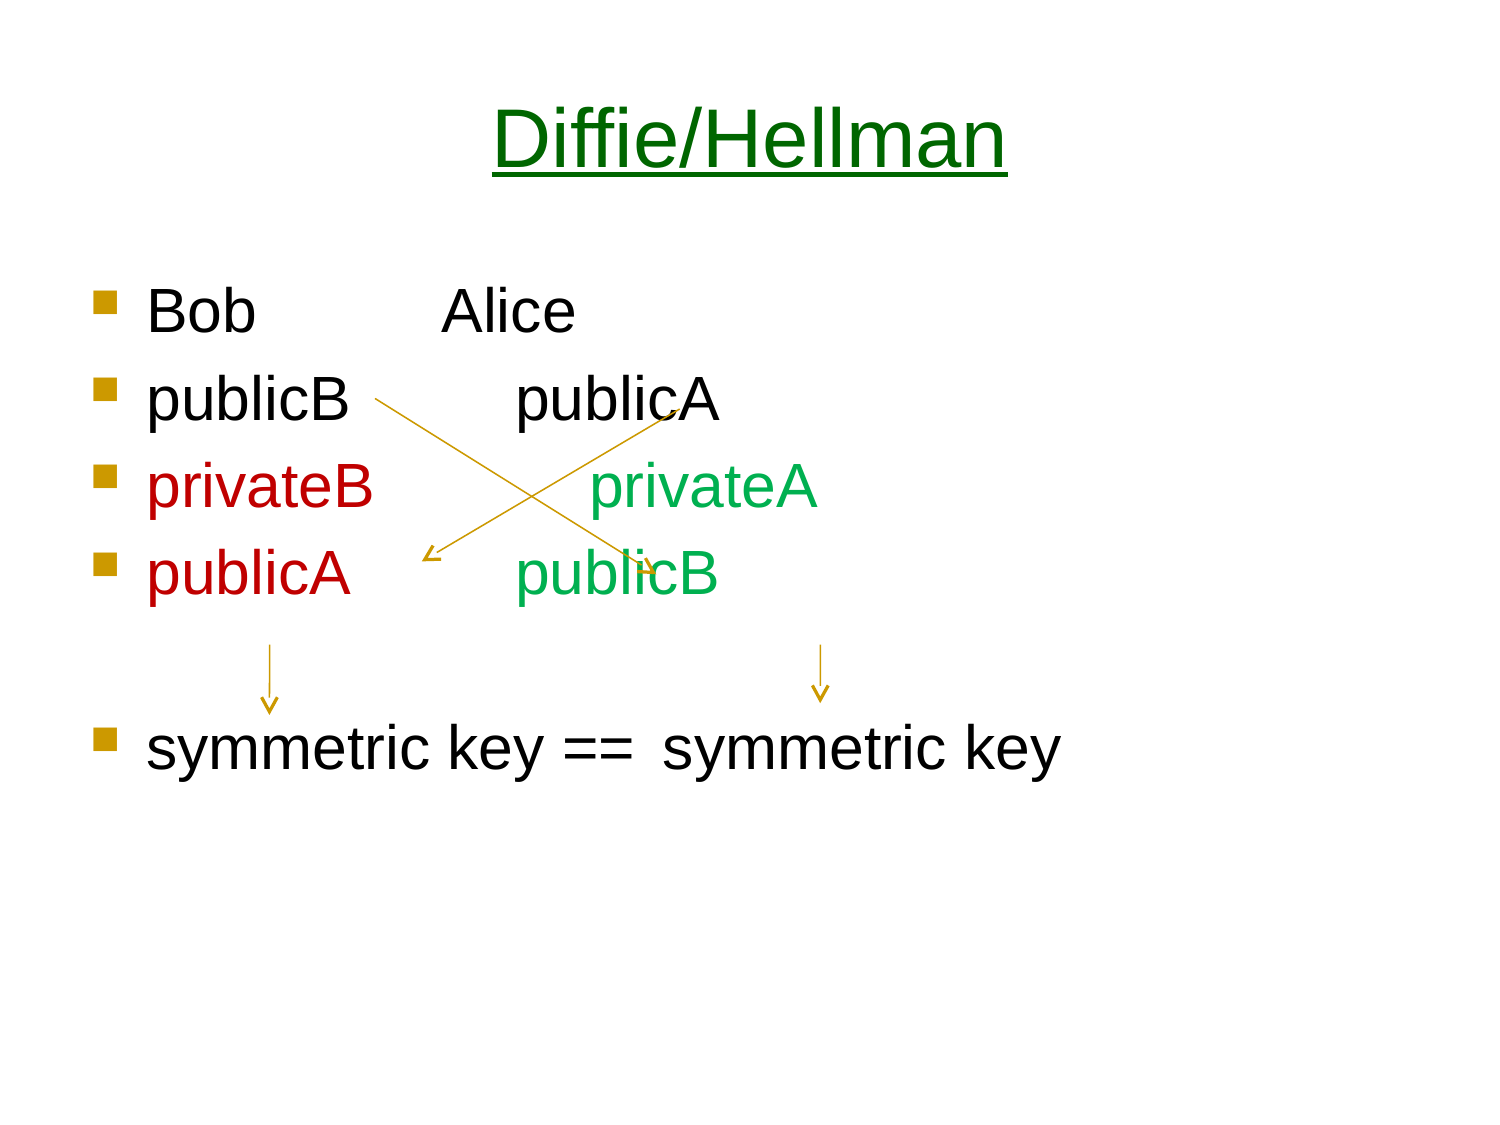

# Diffie/Hellman
Bob			Alice
publicB			publicA
privateB			privateA
publicA			publicB
symmetric key ==	symmetric key